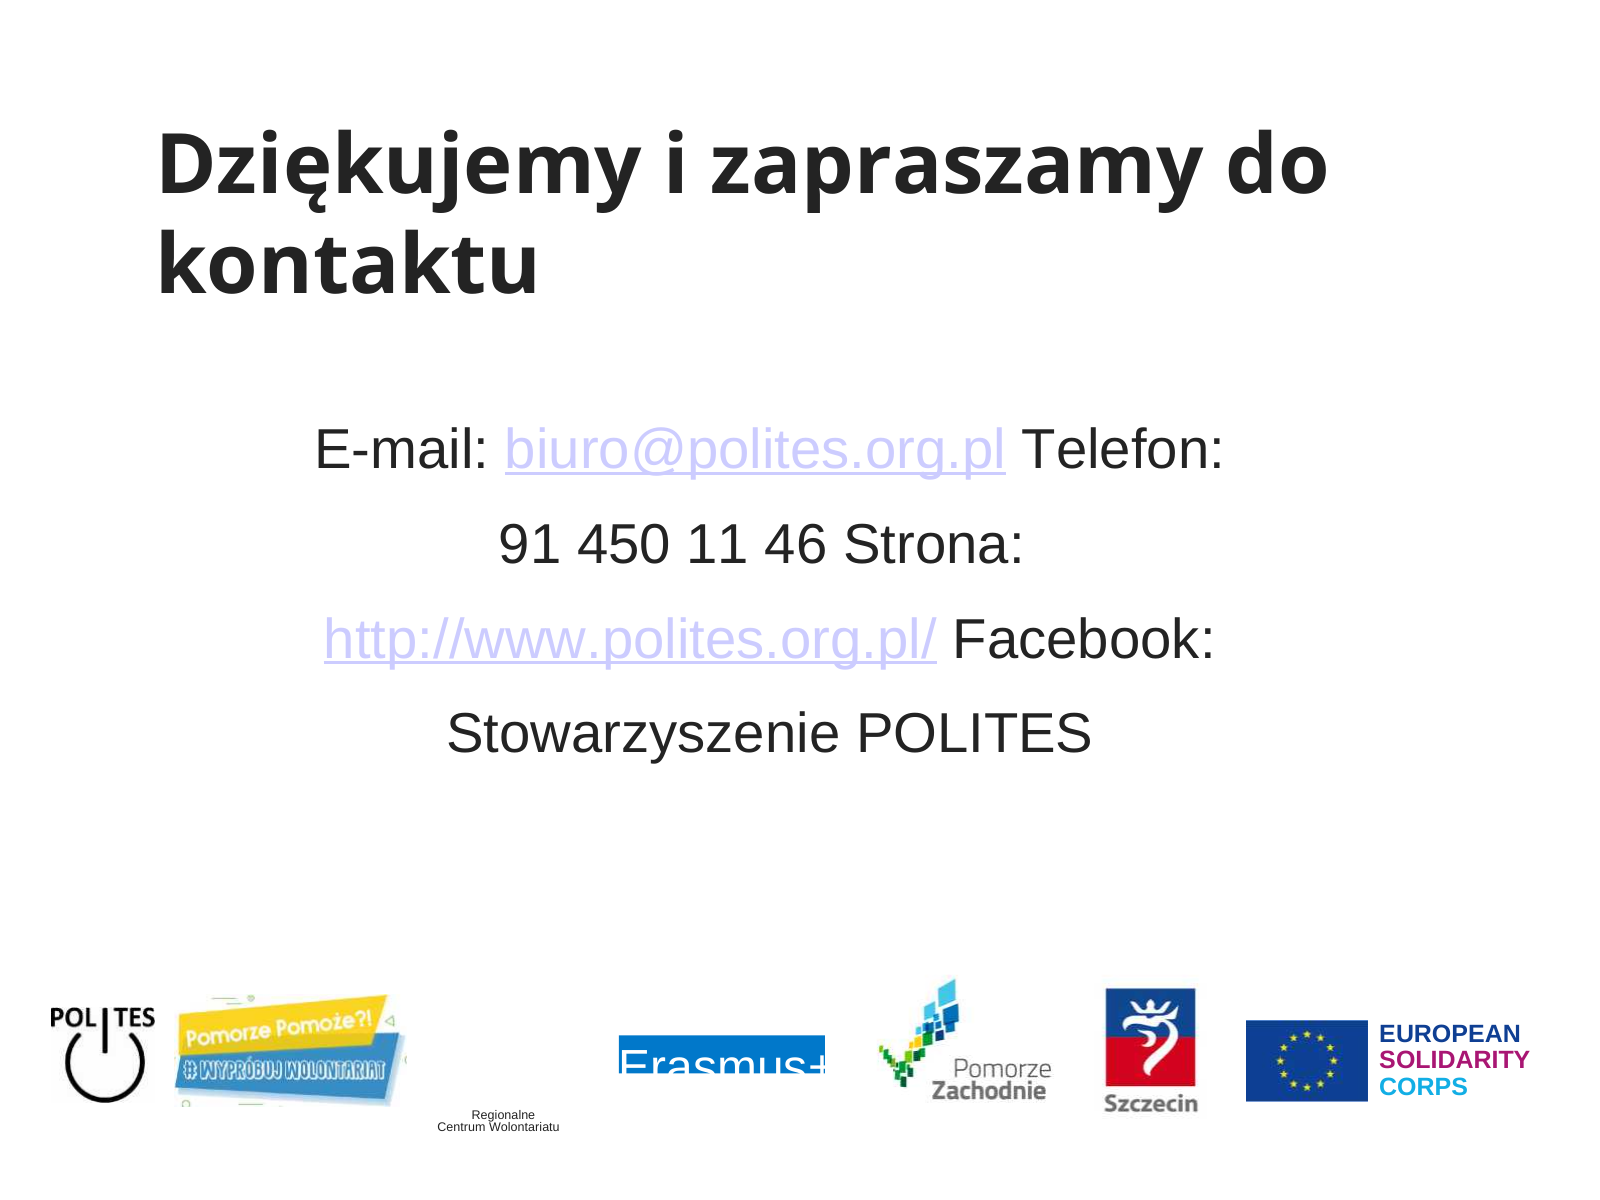

Dziękujemy i zapraszamy do kontaktu
E-mail: biuro@polites.org.pl Telefon: 91 450 11 46 Strona: http://www.polites.org.pl/ Facebook: Stowarzyszenie POLITES
EUROPEAN
SOLIDARITY
CORPS
Erasmus+:
Regionalne
Centrum Wolontariatu